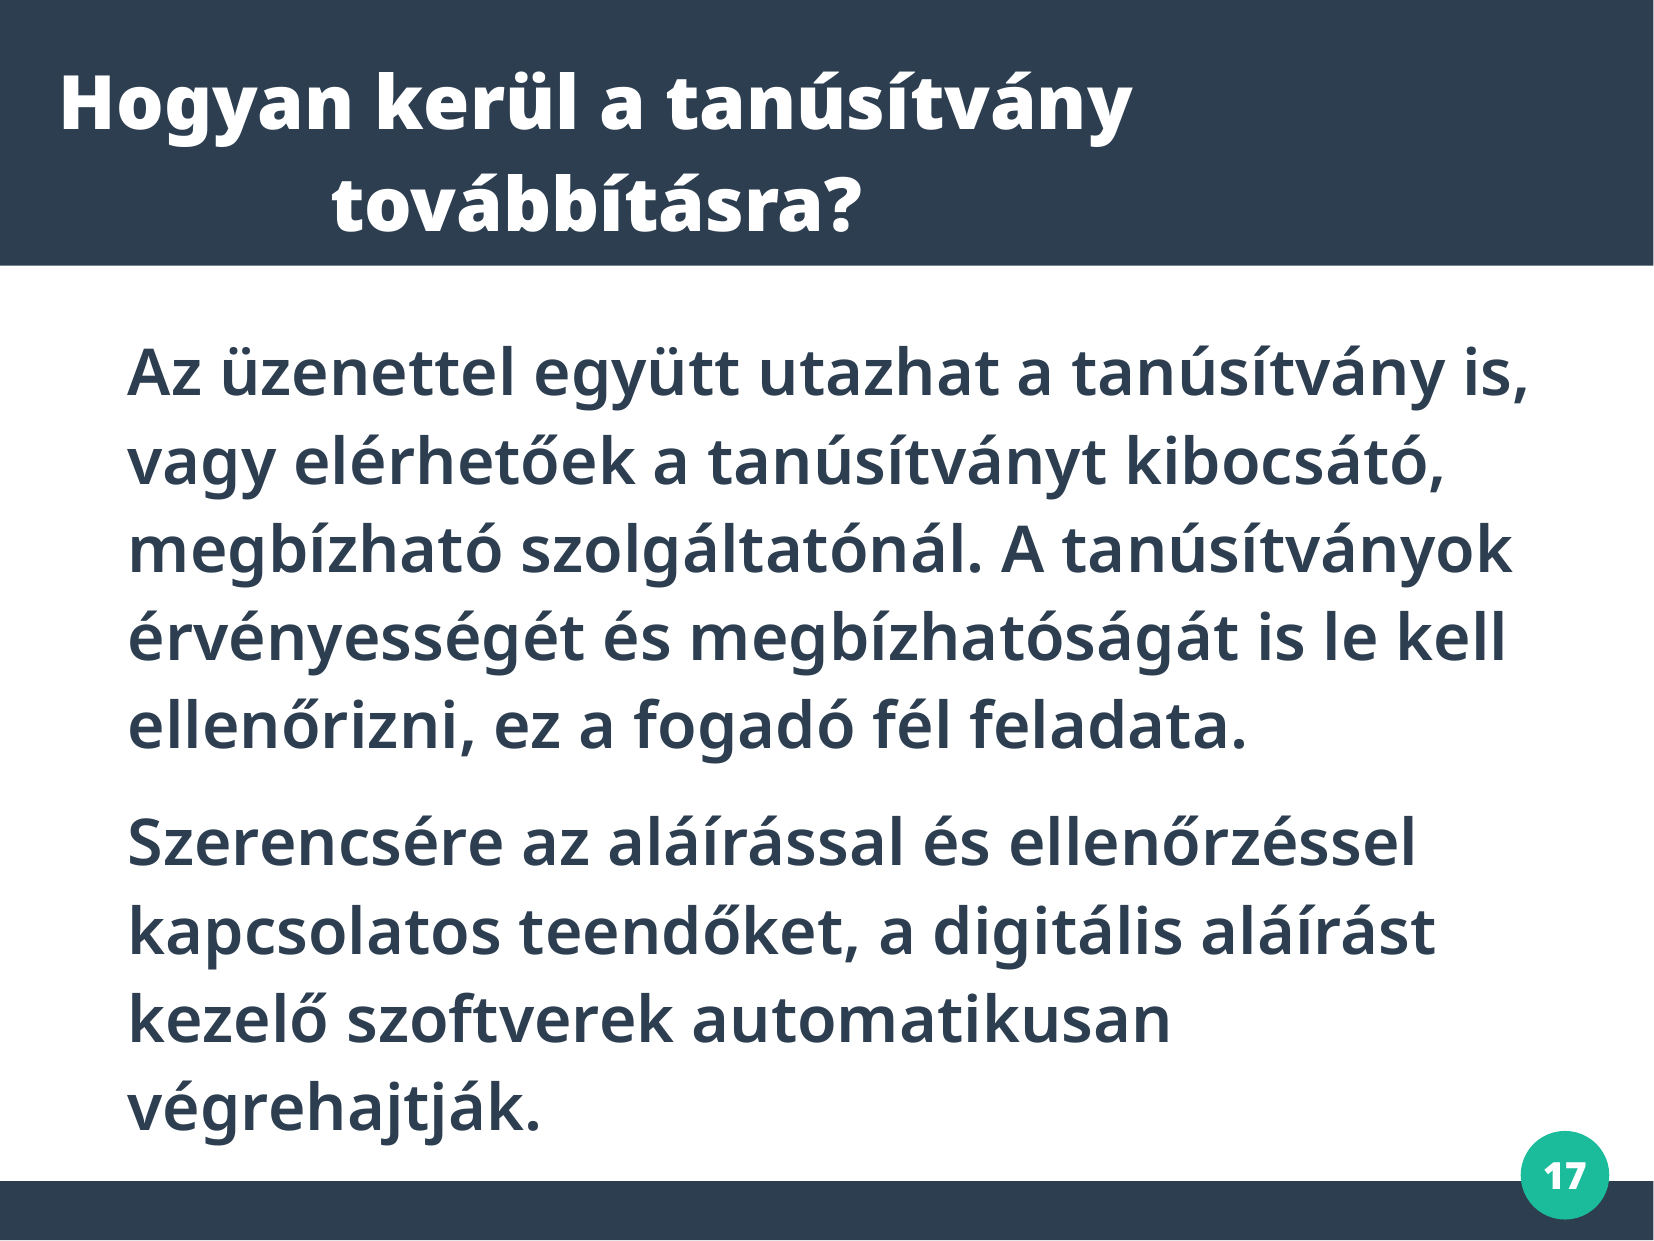

# Hogyan kerül a tanúsítvány továbbításra?
Az üzenettel együtt utazhat a tanúsítvány is, vagy elérhetőek a tanúsítványt kibocsátó, megbízható szolgáltatónál. A tanúsítványok érvényességét és megbízhatóságát is le kell ellenőrizni, ez a fogadó fél feladata.
Szerencsére az aláírással és ellenőrzéssel kapcsolatos teendőket, a digitális aláírást kezelő szoftverek automatikusan végrehajtják.
17